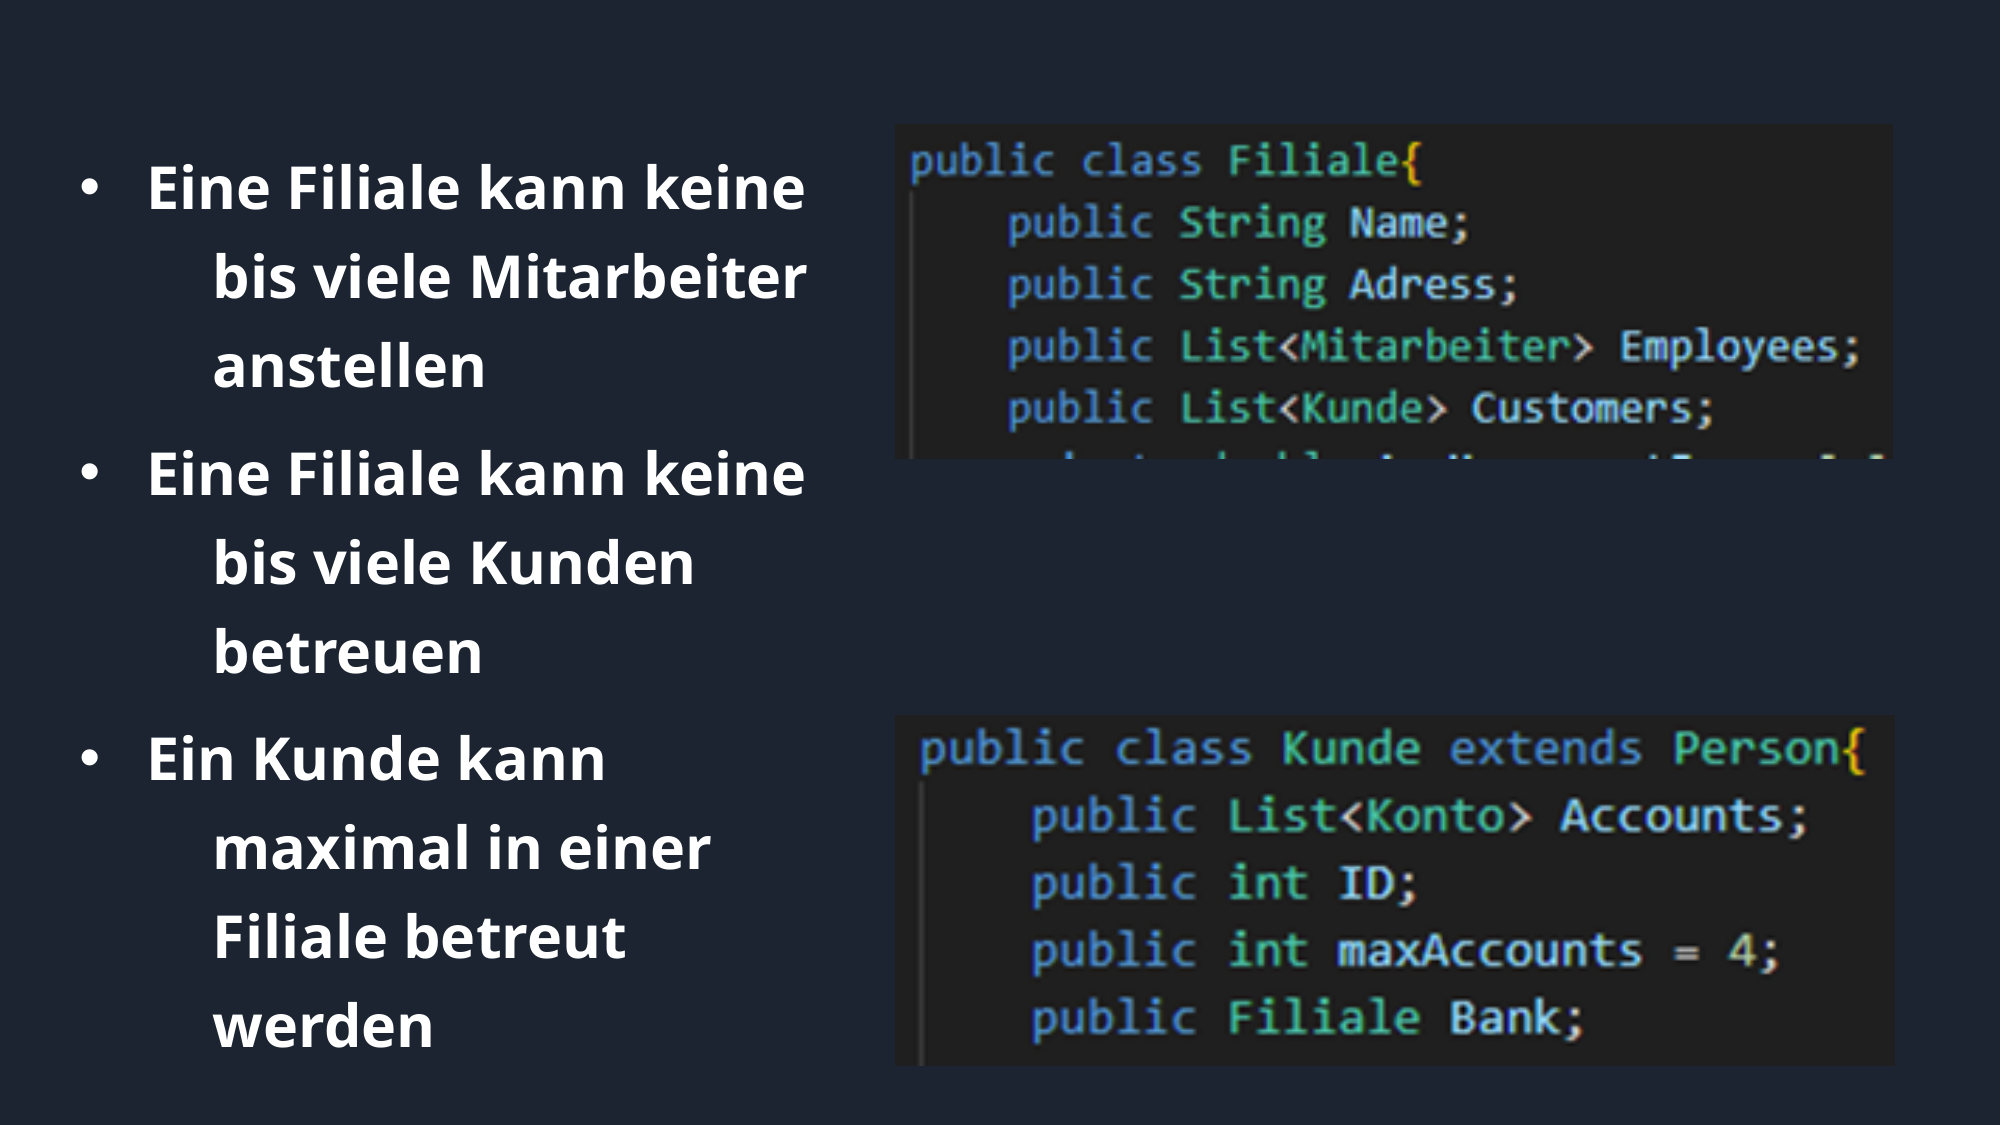

Eine Filiale kann keine bis viele Mitarbeiter anstellen
Eine Filiale kann keine bis viele Kunden betreuen
Ein Kunde kann maximal in einer Filiale betreut werden